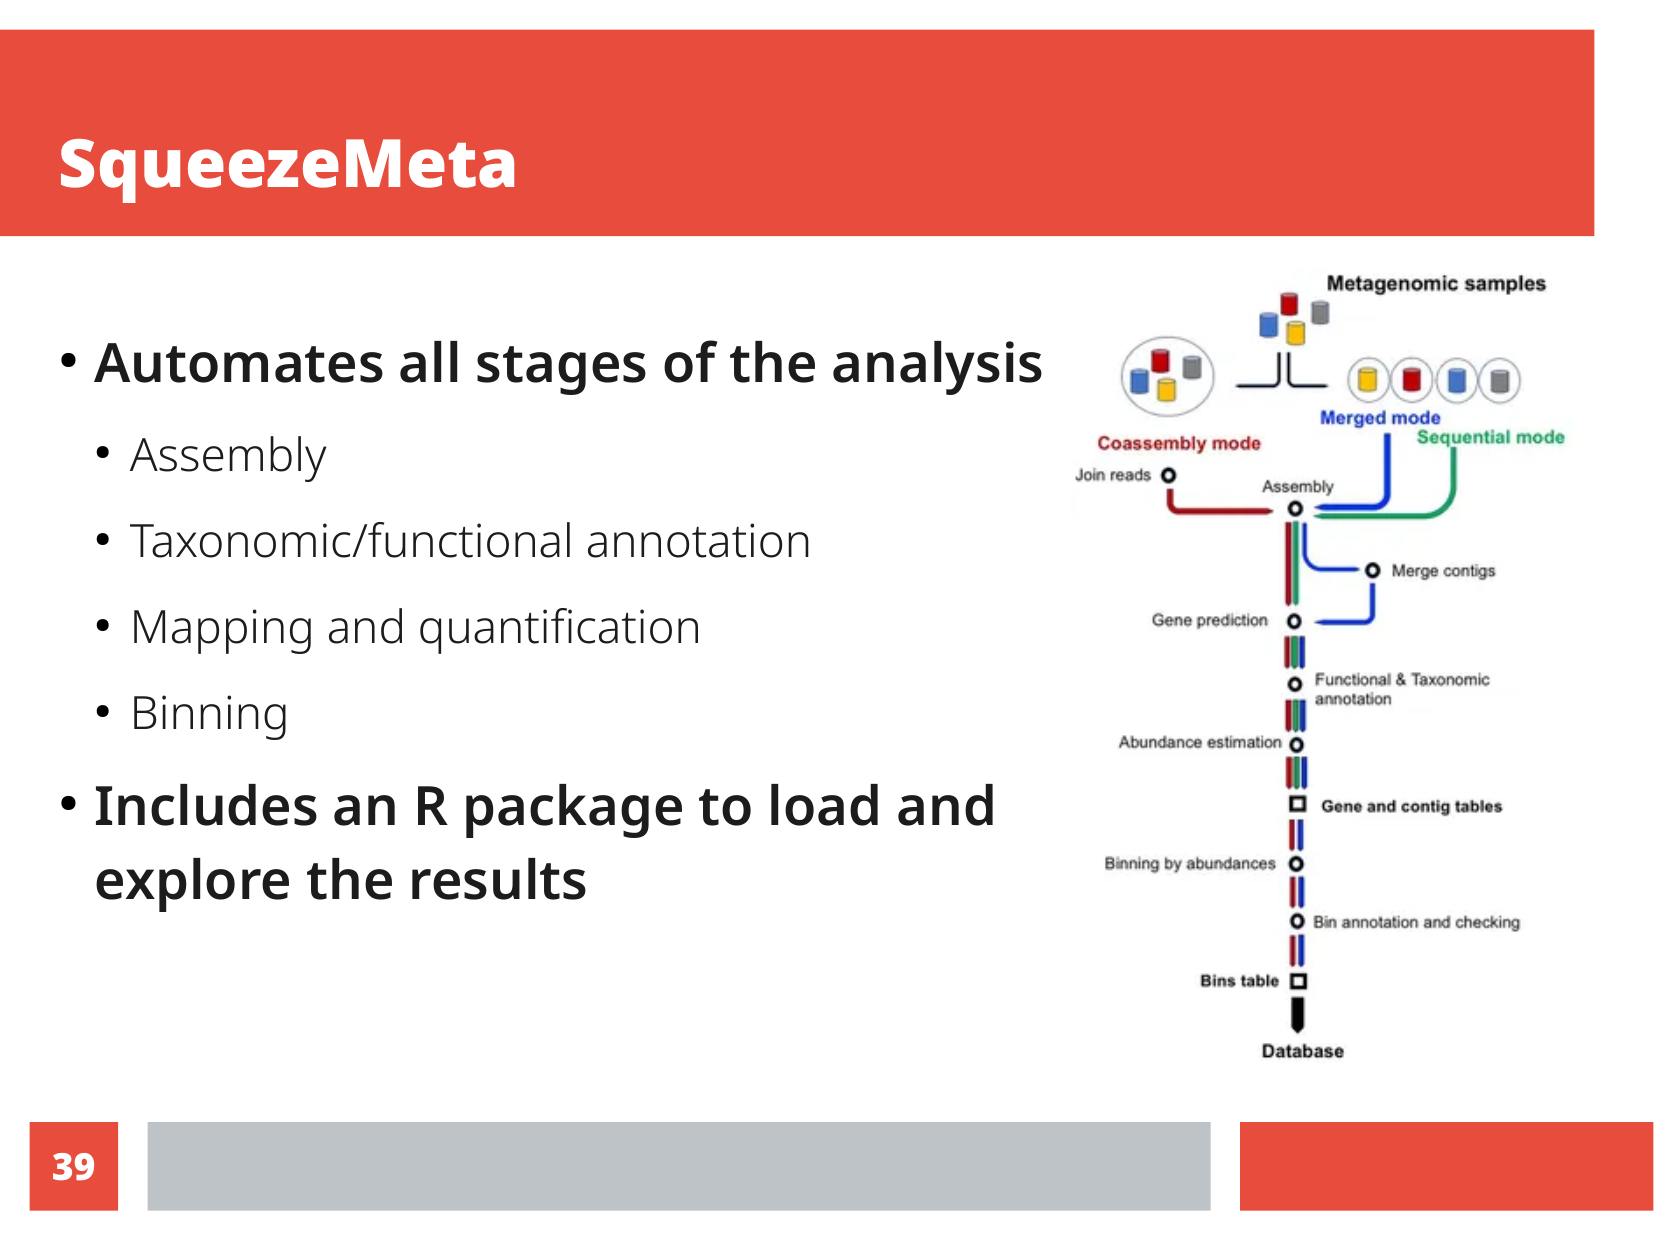

# SqueezeMeta
Automates all stages of the analysis
Assembly
Taxonomic/functional annotation
Mapping and quantification
Binning
Includes an R package to load and explore the results
39